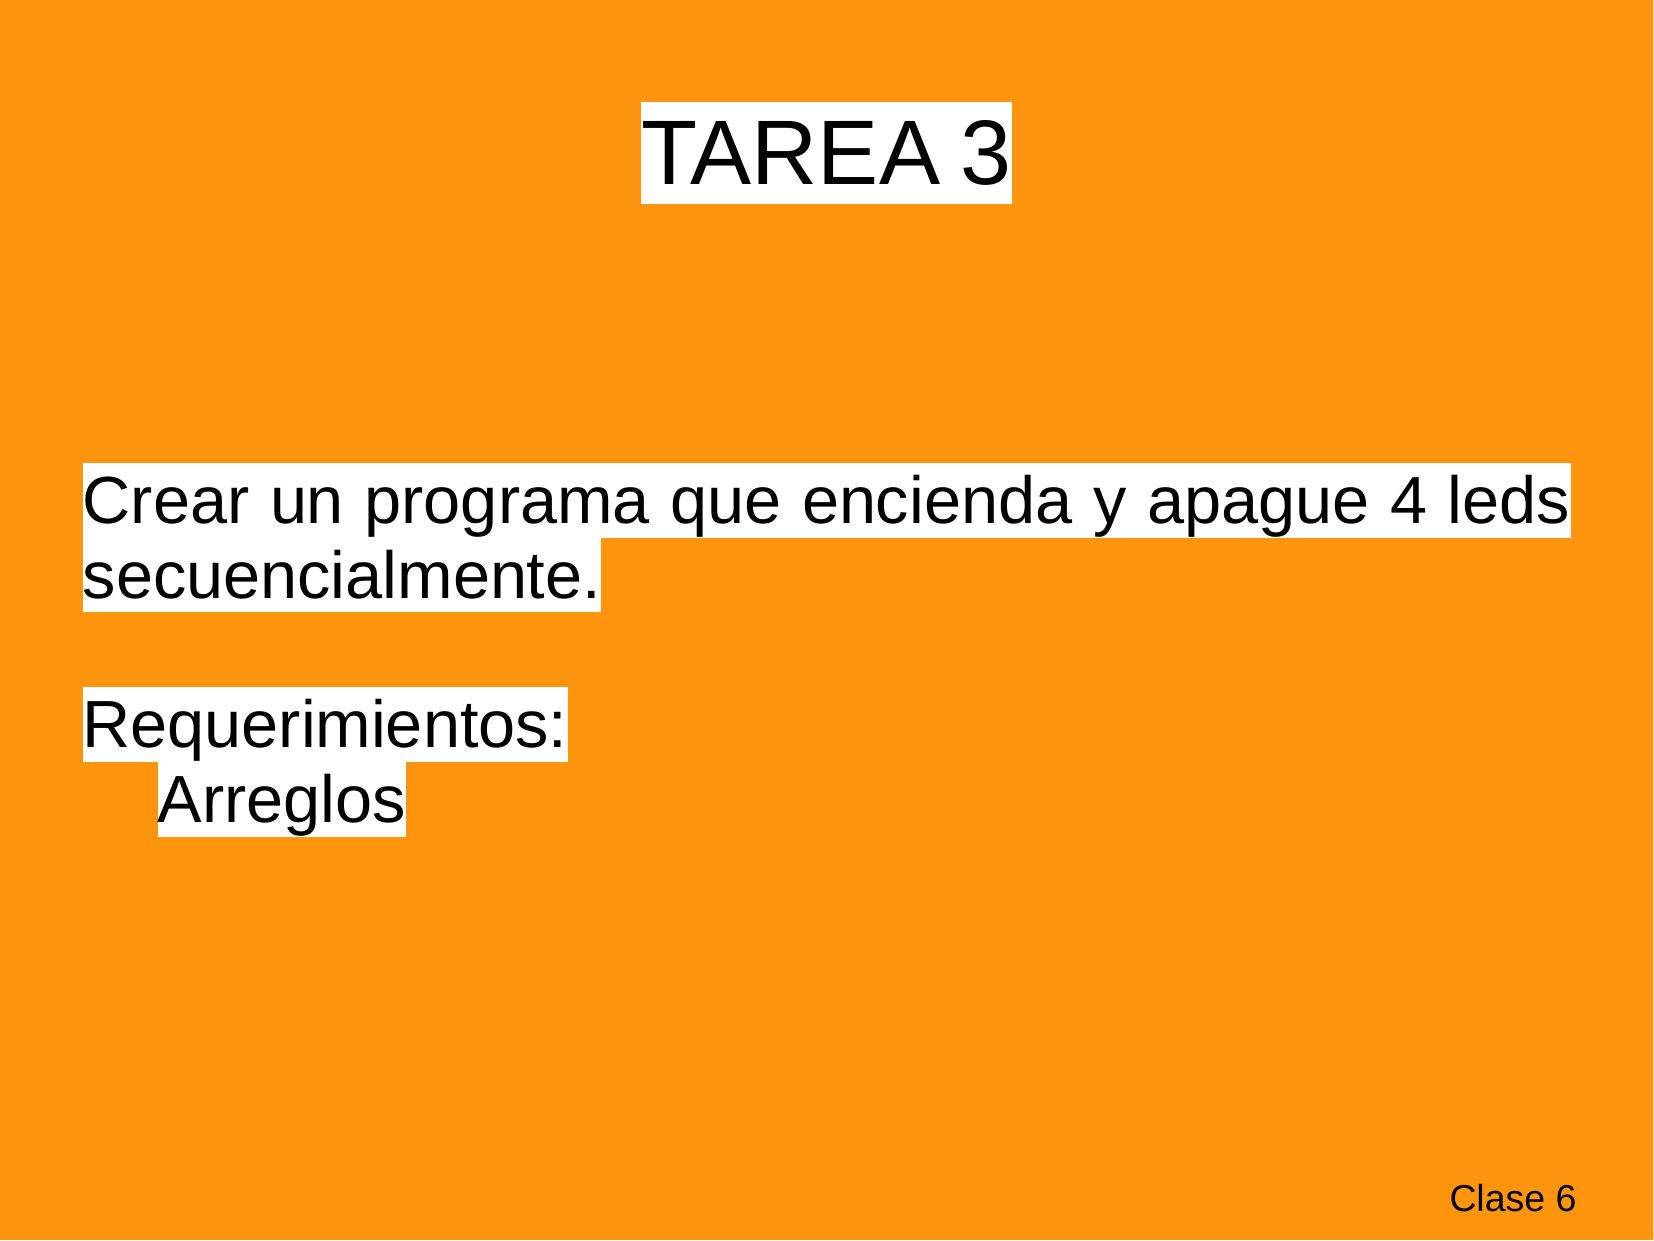

# TAREA 3
Crear un programa que encienda y apague 4 leds secuencialmente.
Requerimientos:
	Arreglos
Clase 6